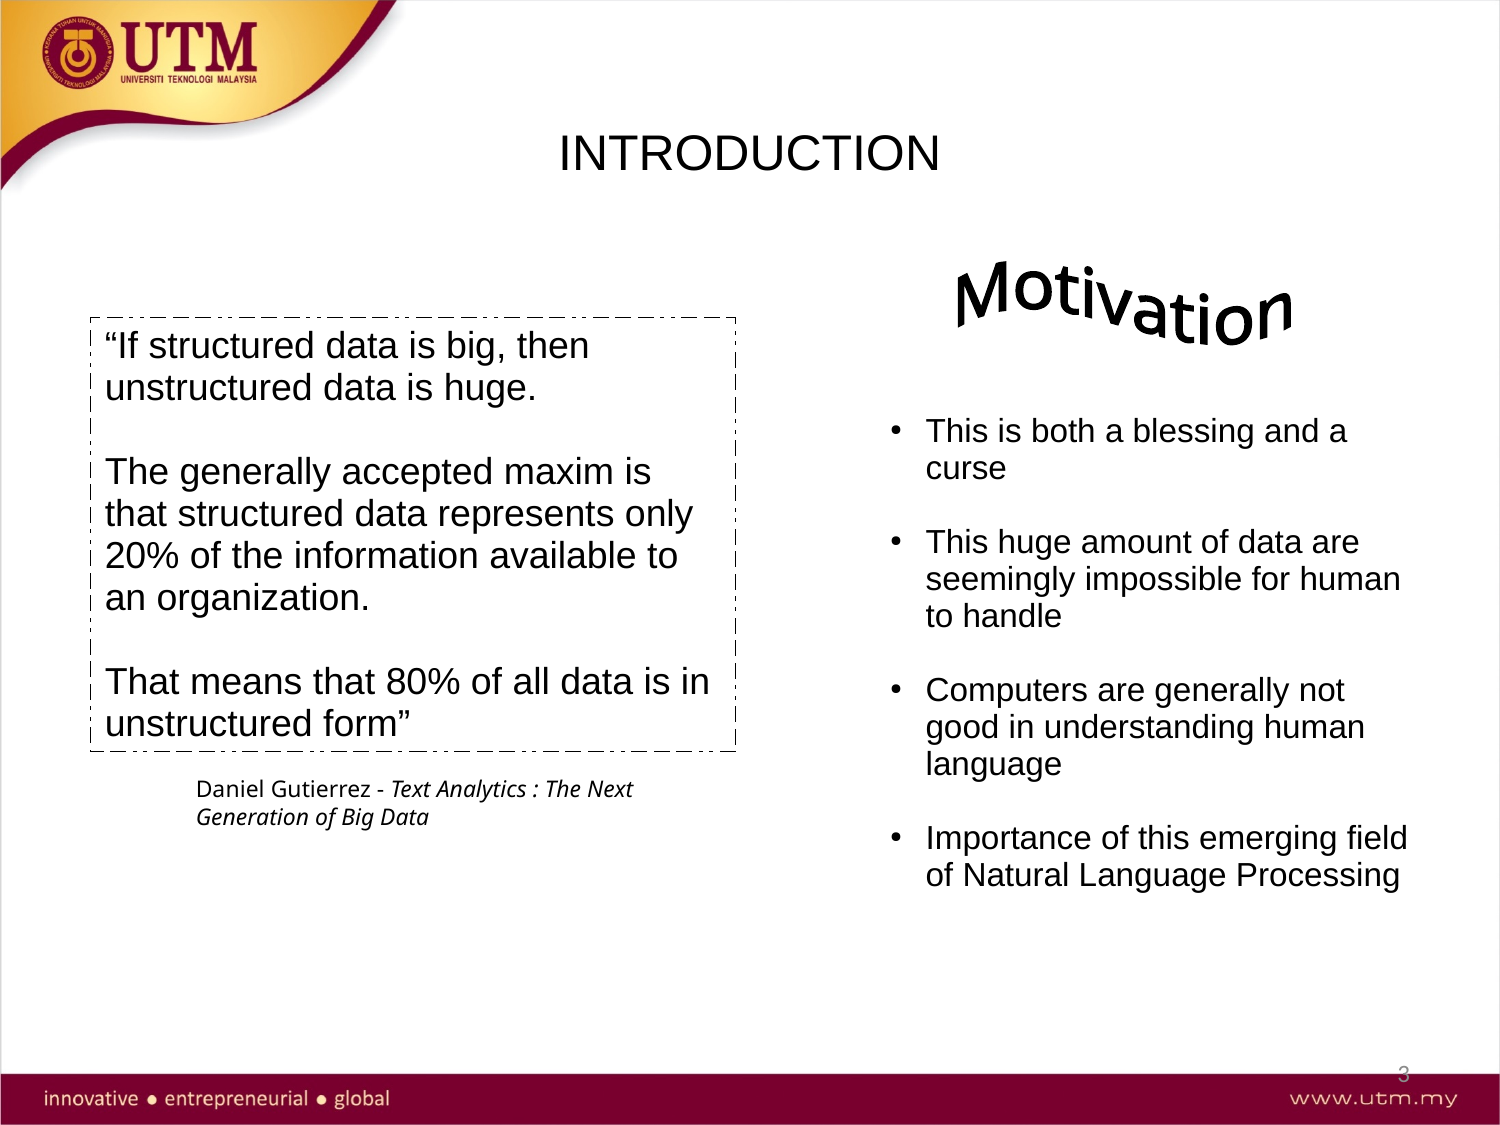

INTRODUCTION
Motivation
“If structured data is big, then unstructured data is huge.
The generally accepted maxim is that structured data represents only 20% of the information available to an organization.
That means that 80% of all data is in unstructured form”
This is both a blessing and a curse
This huge amount of data are seemingly impossible for human to handle
Computers are generally not good in understanding human language
Importance of this emerging field of Natural Language Processing
Daniel Gutierrez - Text Analytics : The Next Generation of Big Data
3